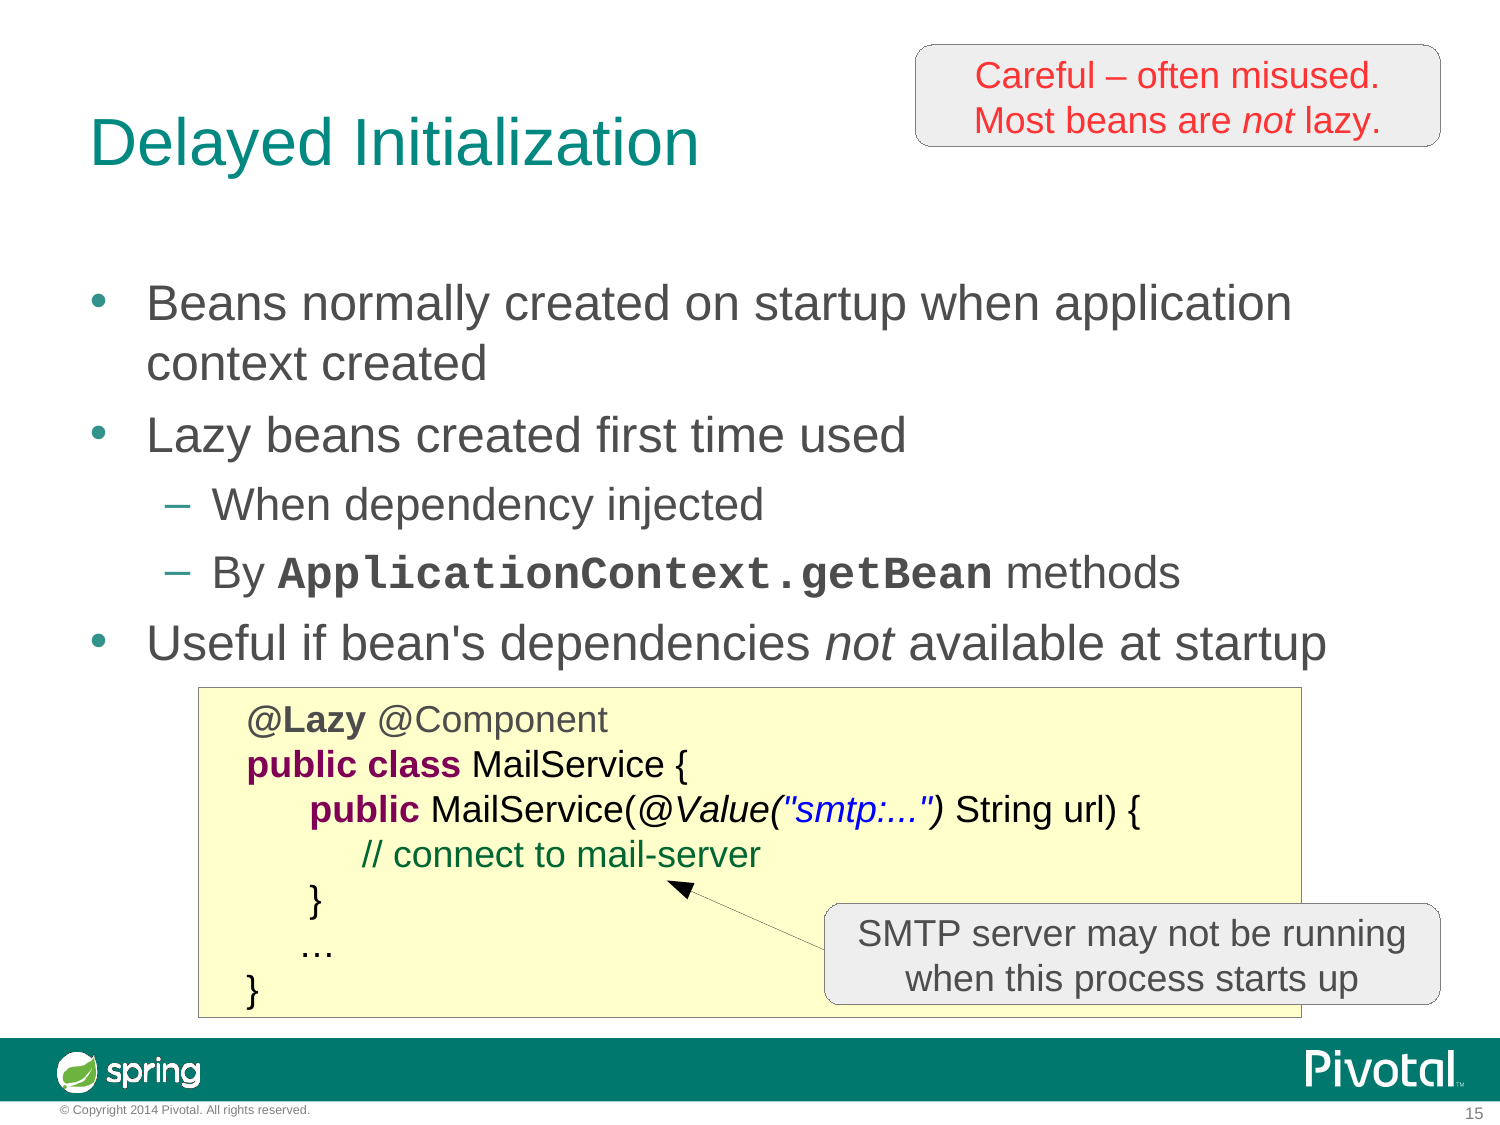

# Delayed Initialization
Careful – often misused. Most beans are not lazy.
Beans normally created on startup when application context created
Lazy beans created first time used
When dependency injected
By ApplicationContext.getBean methods
Useful if bean's dependencies not available at startup
 @Lazy @Component
 public class MailService {
 public MailService(@Value("smtp:...") String url) {
 // connect to mail-server
 }
 …
 }
SMTP server may not be running when this process starts up